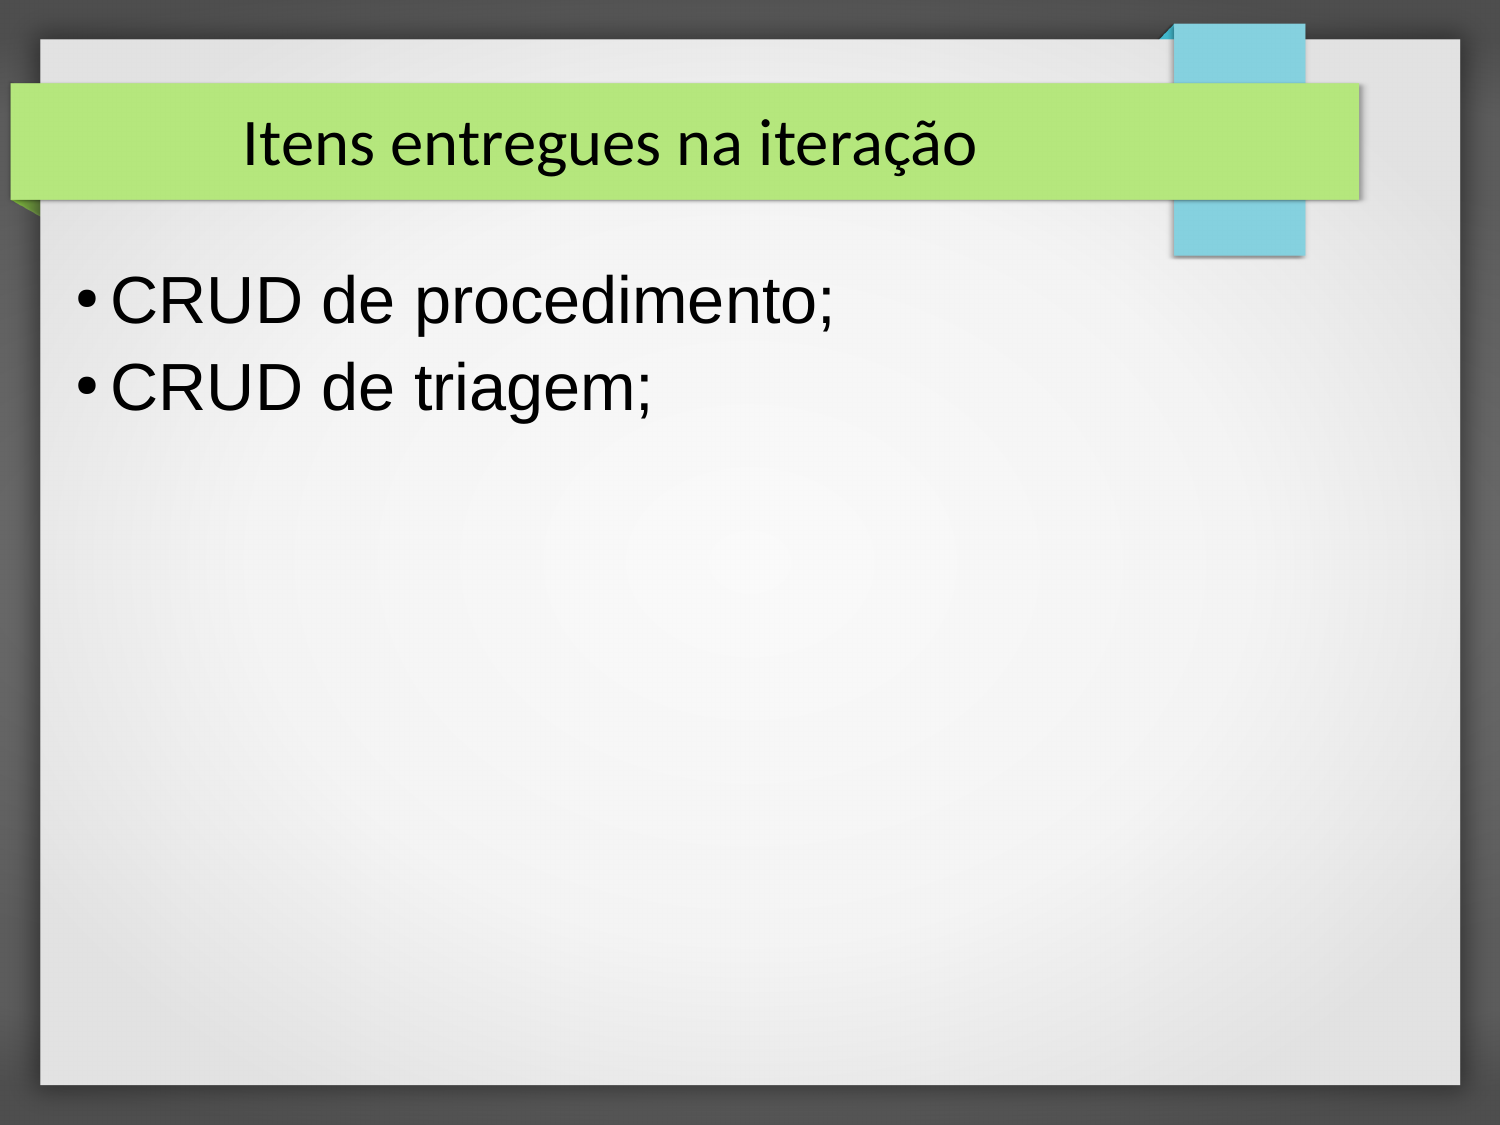

Itens entregues na iteração
# CRUD de procedimento;
CRUD de triagem;